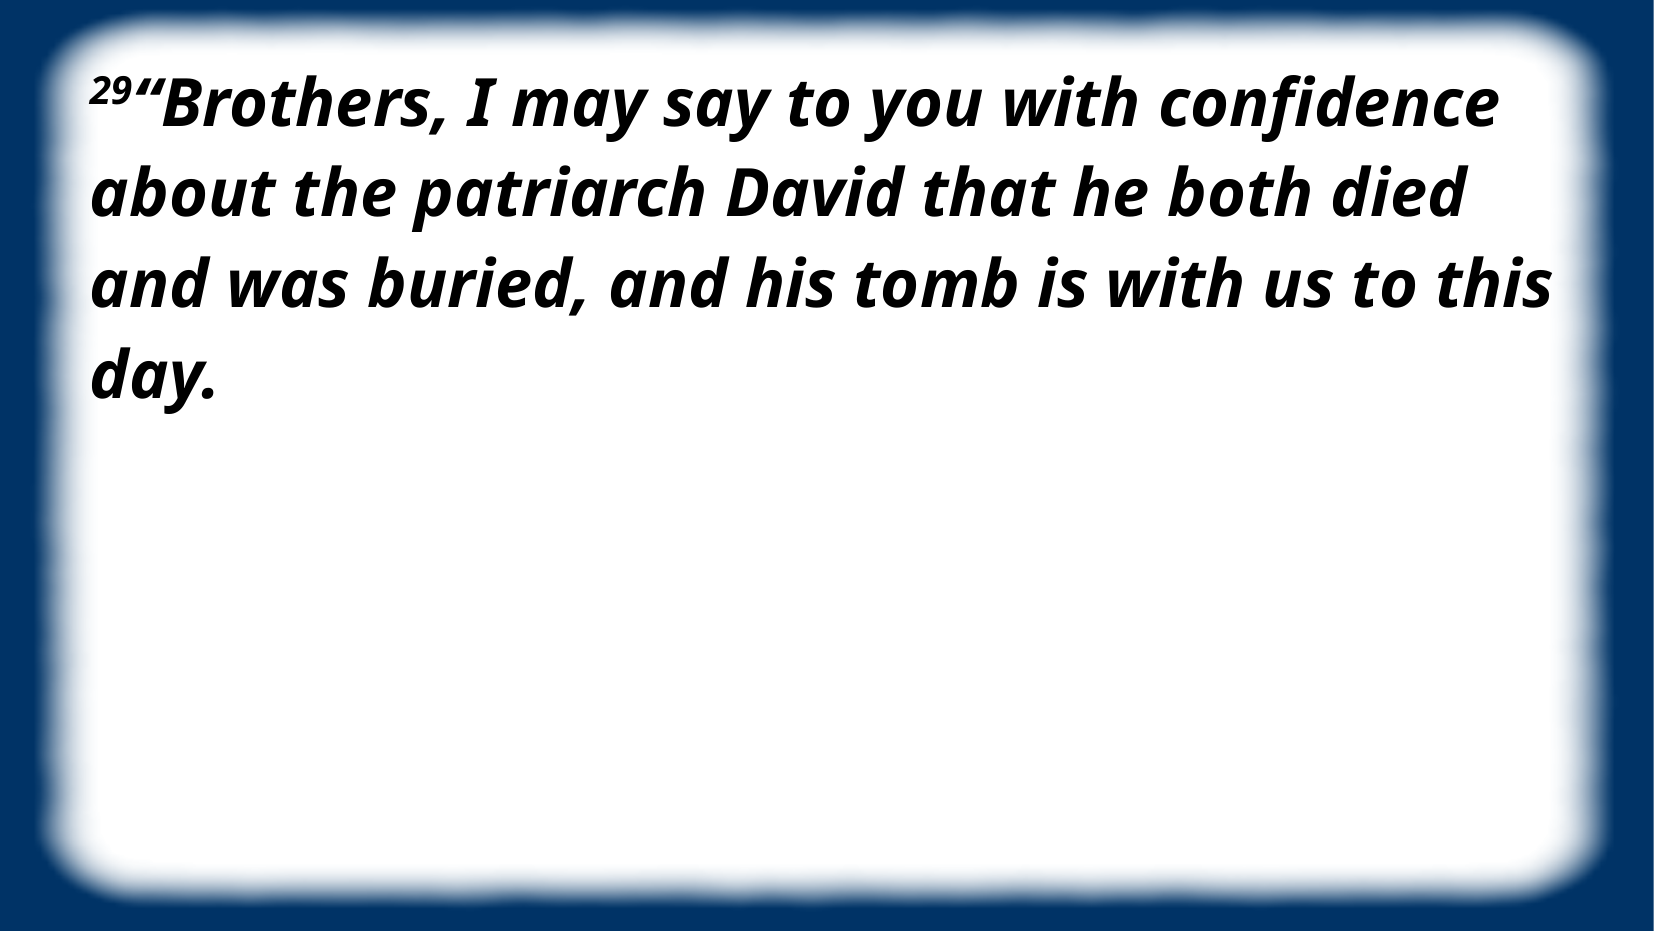

27
29“Brothers, I may say to you with confidence about the patriarch David that he both died and was buried, and his tomb is with us to this day.